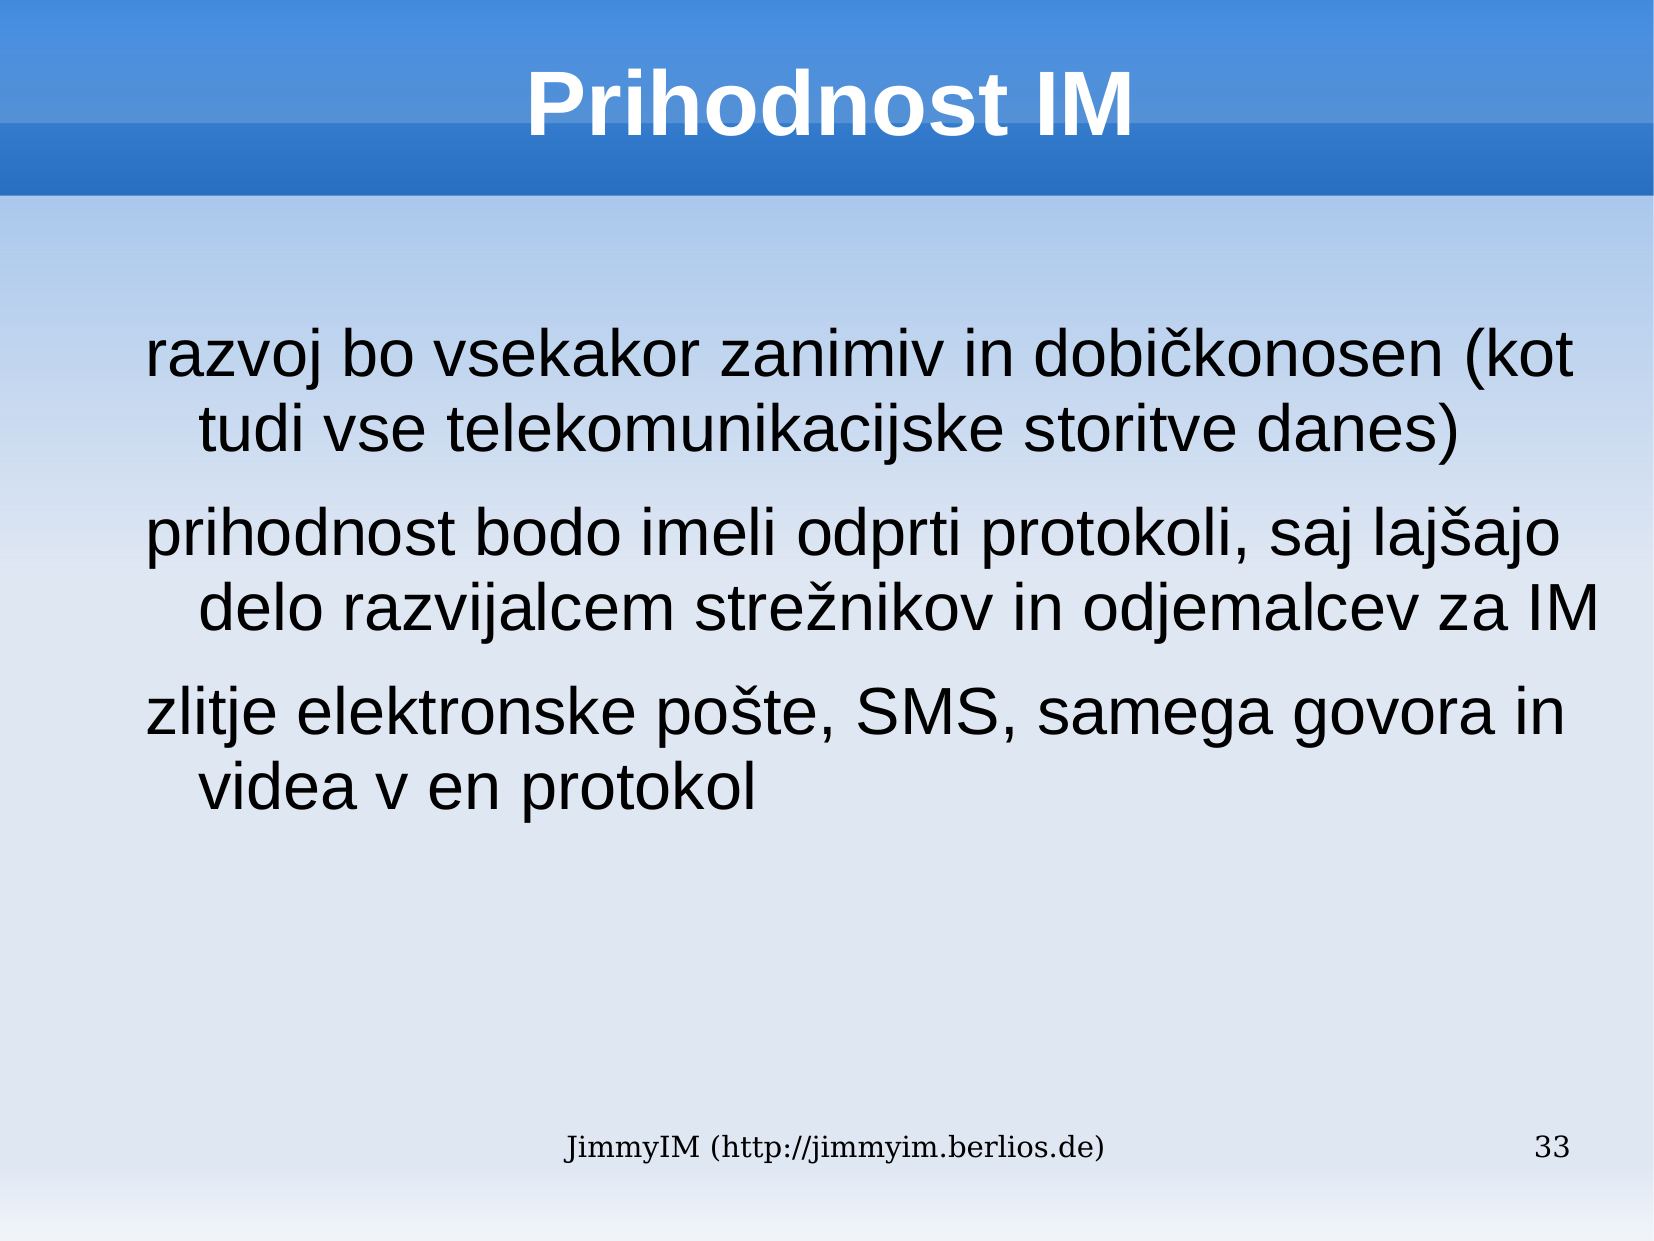

# Prihodnost IM
razvoj bo vsekakor zanimiv in dobičkonosen (kot tudi vse telekomunikacijske storitve danes)
prihodnost bodo imeli odprti protokoli, saj lajšajo delo razvijalcem strežnikov in odjemalcev za IM
zlitje elektronske pošte, SMS, samega govora in videa v en protokol
JimmyIM (http://jimmyim.berlios.de)
33